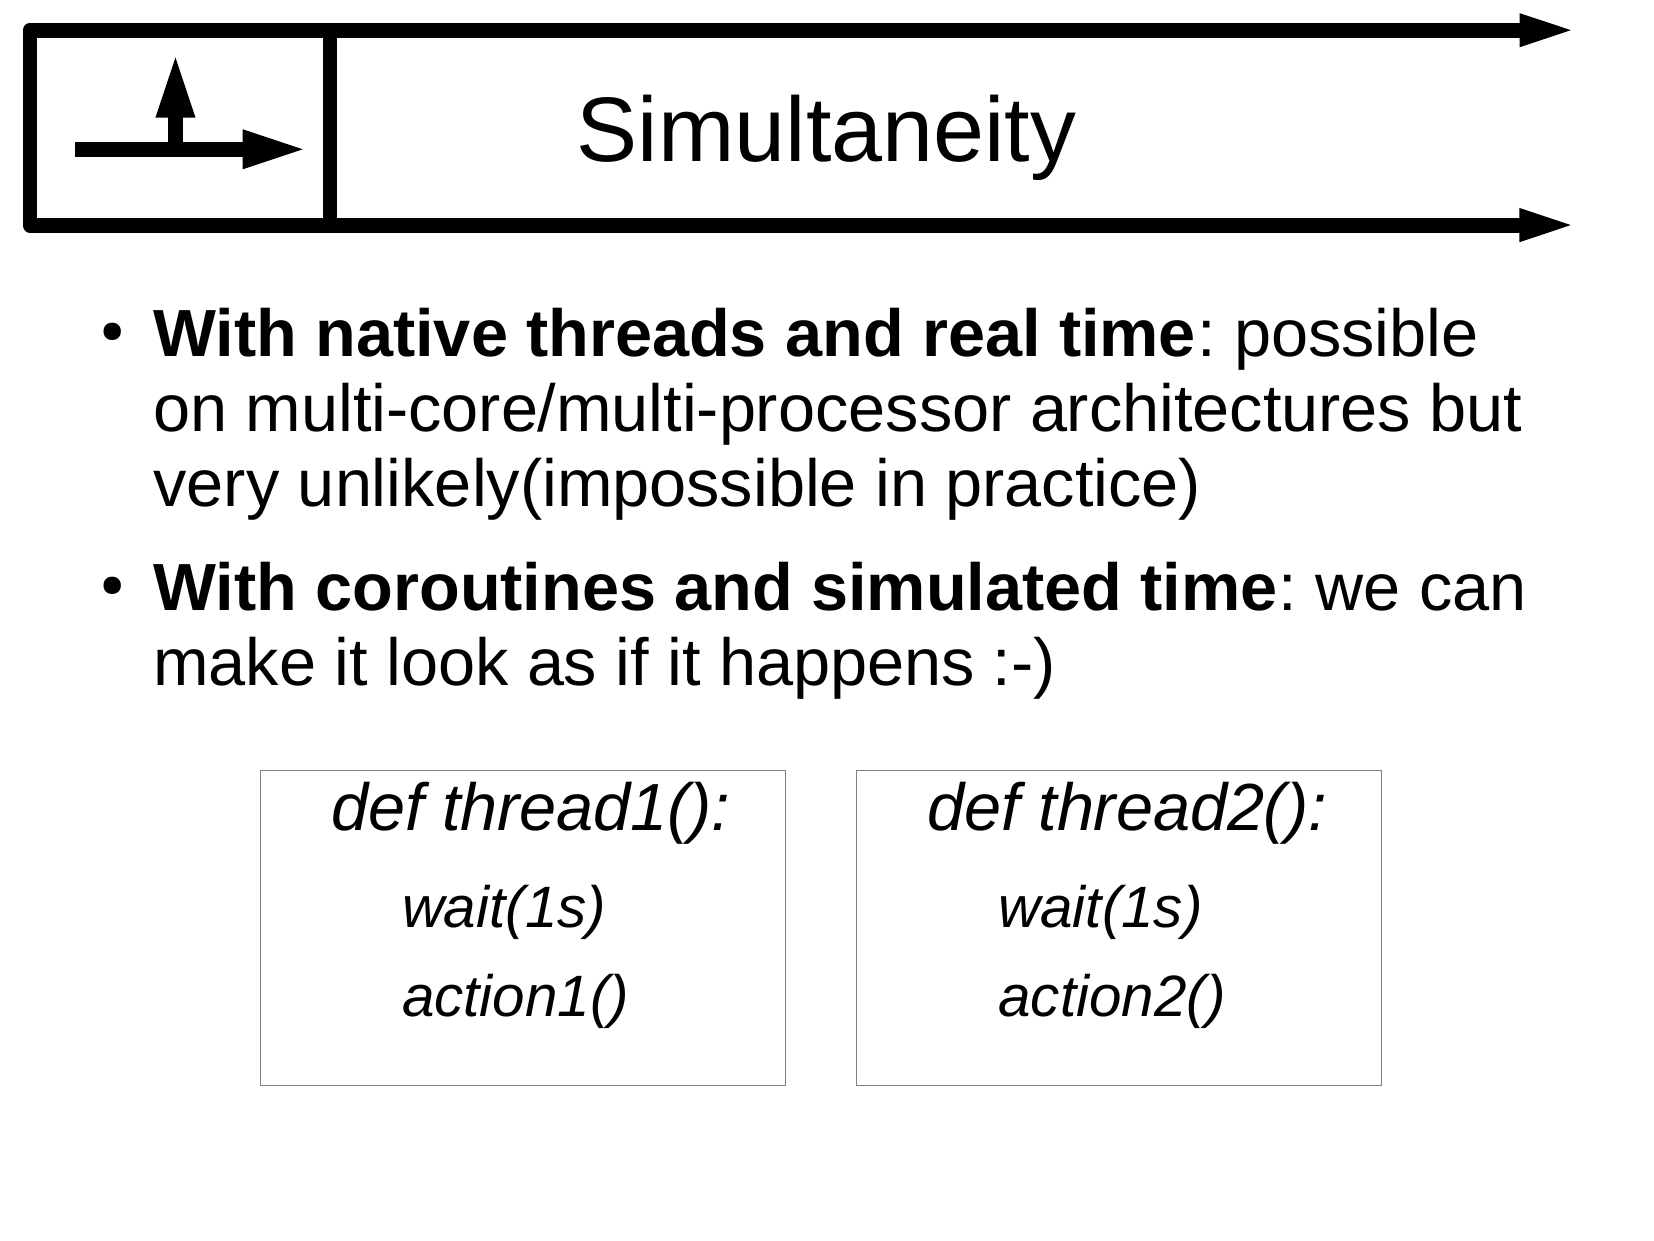

# Simultaneity
With native threads and real time: possible on multi-core/multi-processor architectures but very unlikely(impossible in practice)
With coroutines and simulated time: we can make it look as if it happens :-)
def thread1():
wait(1s)
action1()
def thread2():
wait(1s)
action2()